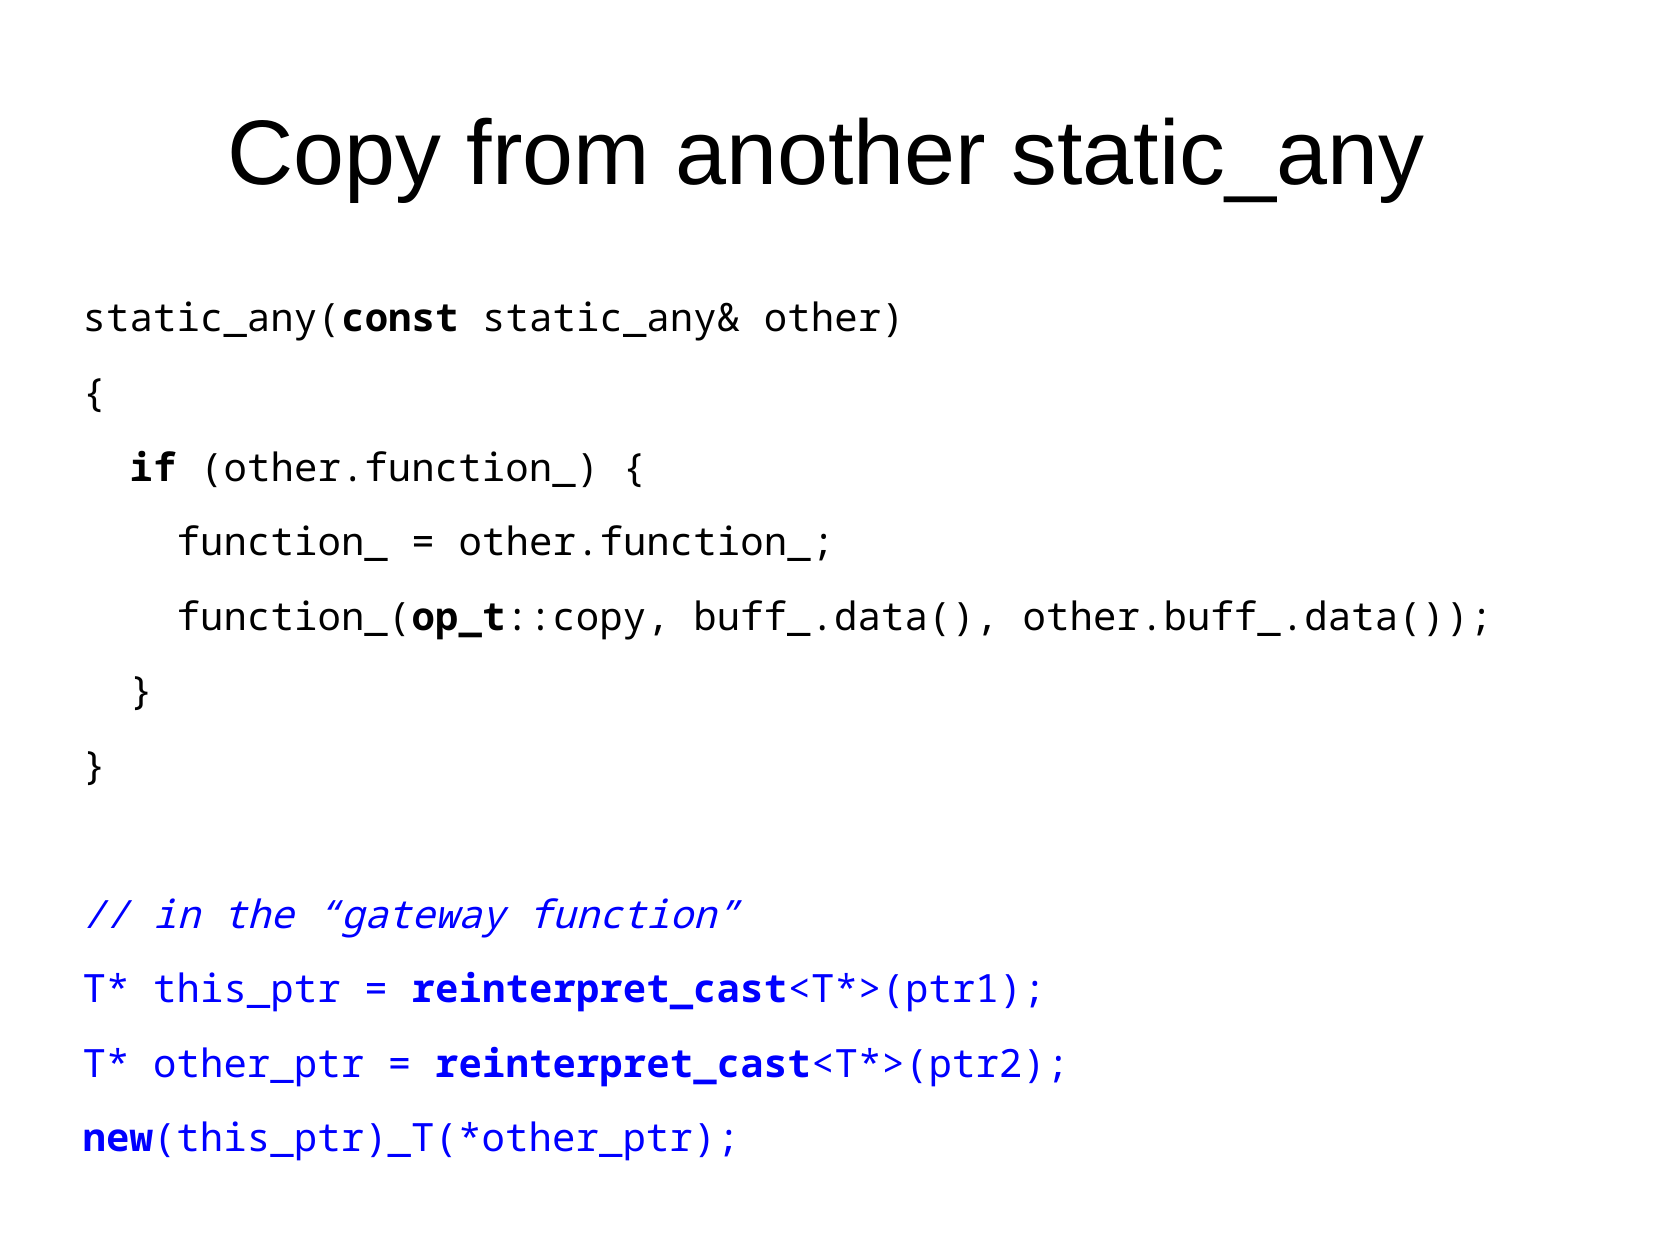

# Copy from another static_any
static_any(const static_any& other)
{
 if (other.function_) {
 function_ = other.function_;
 function_(op_t::copy, buff_.data(), other.buff_.data());
 }
}
// in the “gateway function”
T* this_ptr = reinterpret_cast<T*>(ptr1);
T* other_ptr = reinterpret_cast<T*>(ptr2);
new(this_ptr)_T(*other_ptr);